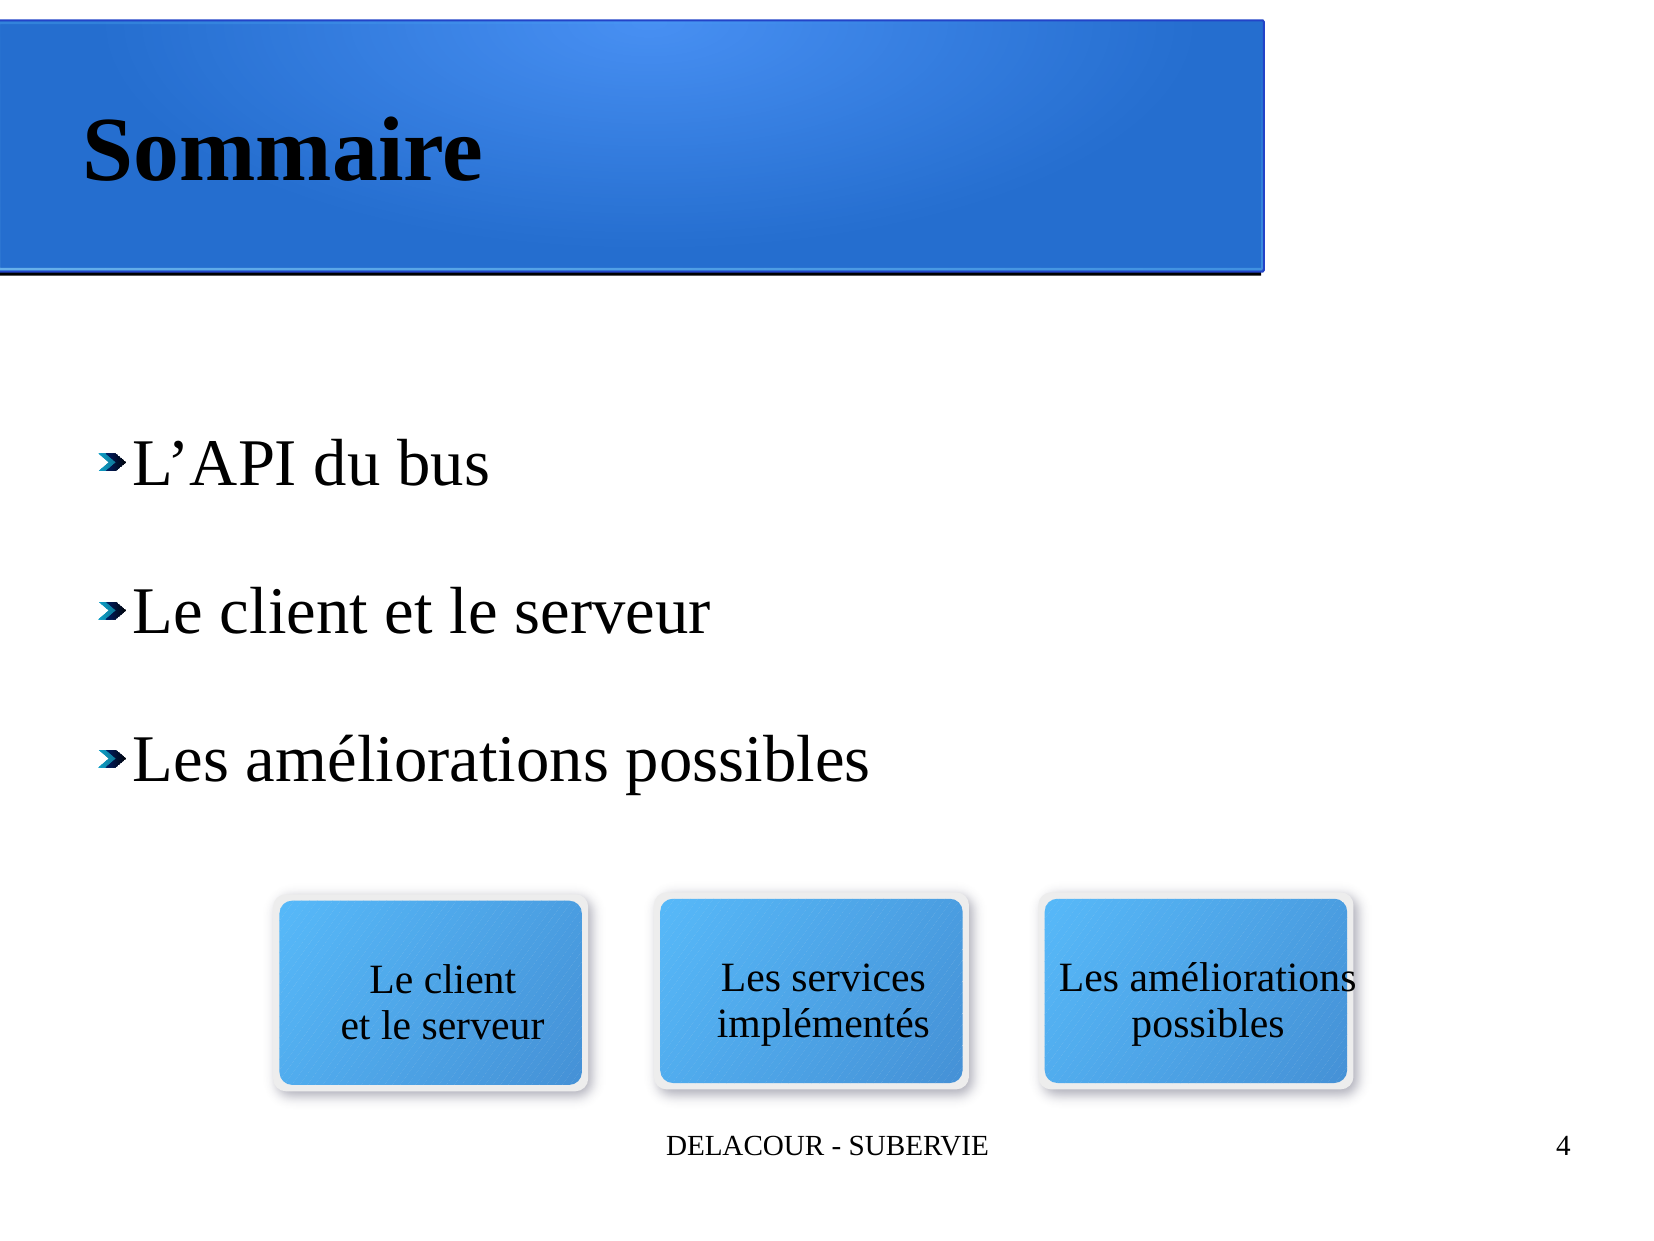

# Sommaire
L’API du bus
Le client et le serveur
Les améliorations possibles
Les services
implémentés
Les améliorations
possibles
Le client
et le serveur
DELACOUR - SUBERVIE
4